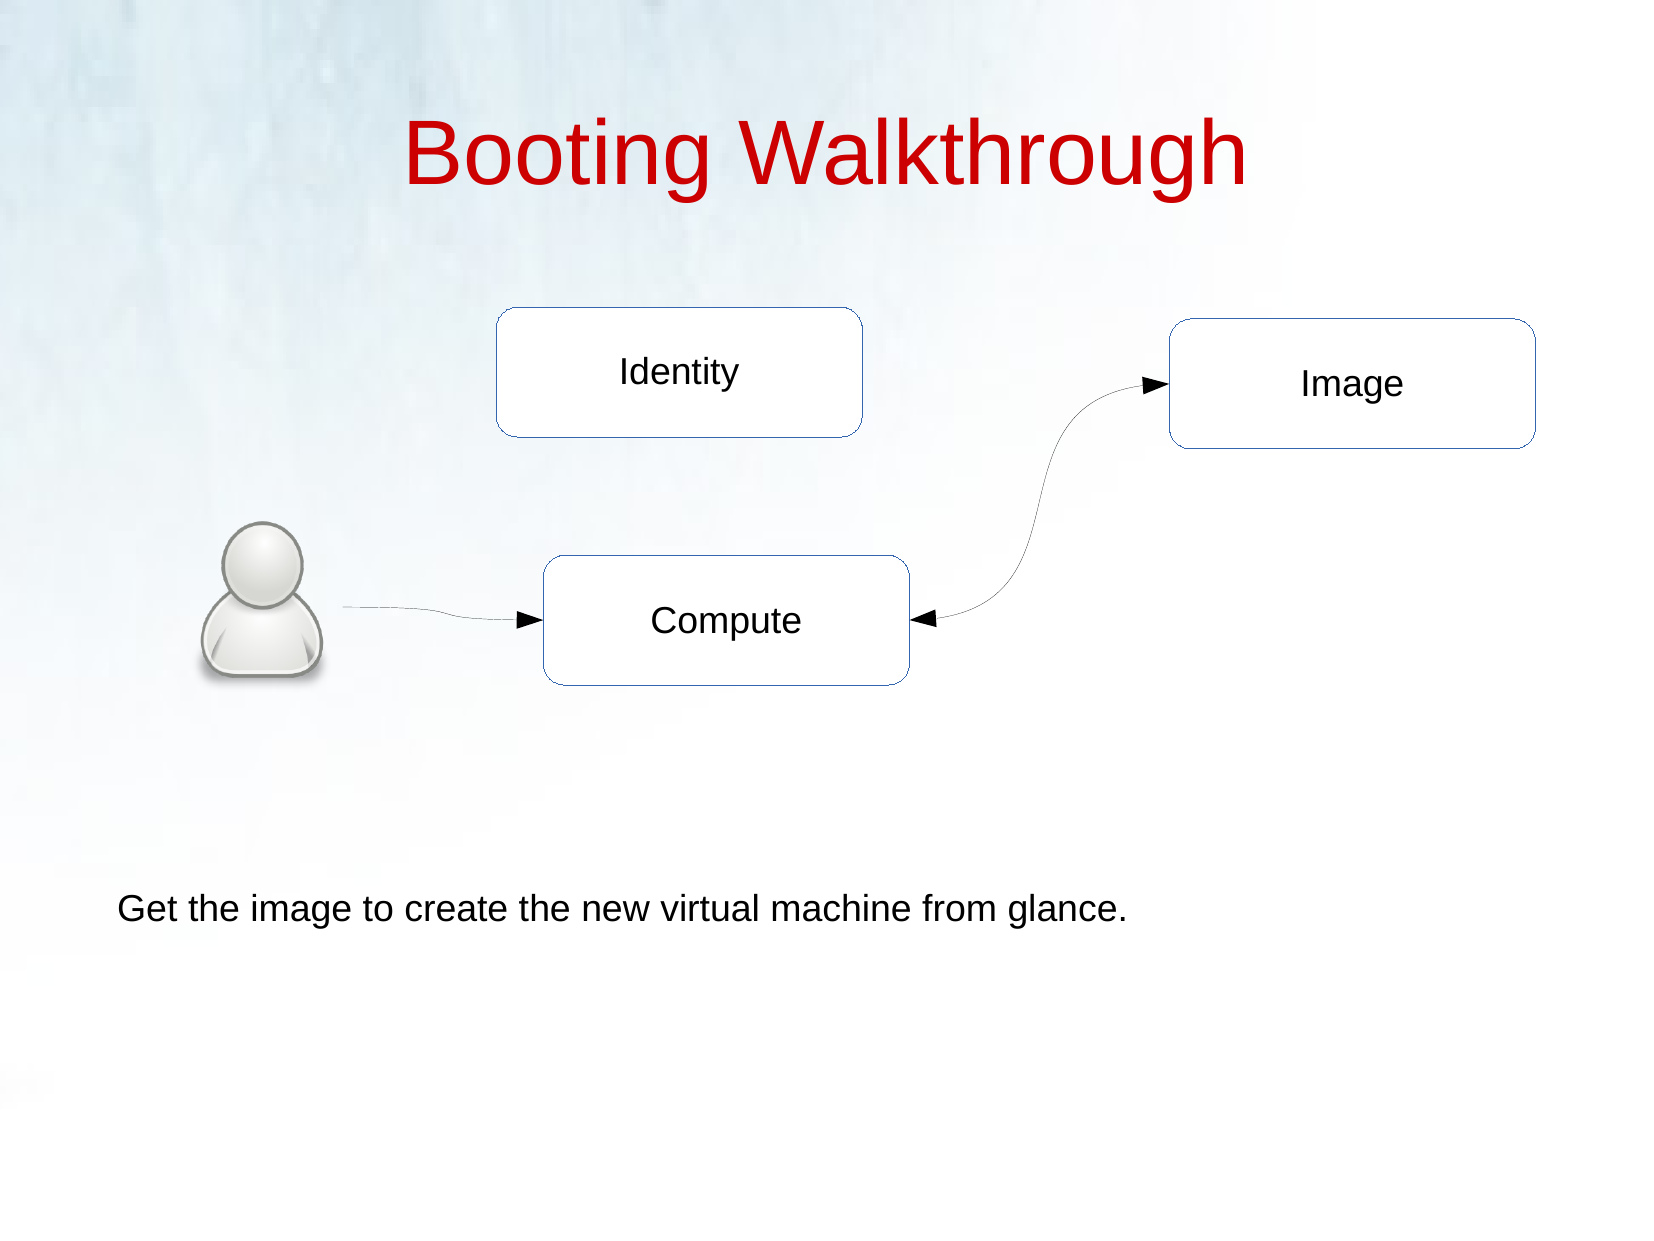

# Booting Walkthrough
Identity
Image
Compute
Get the image to create the new virtual machine from glance.